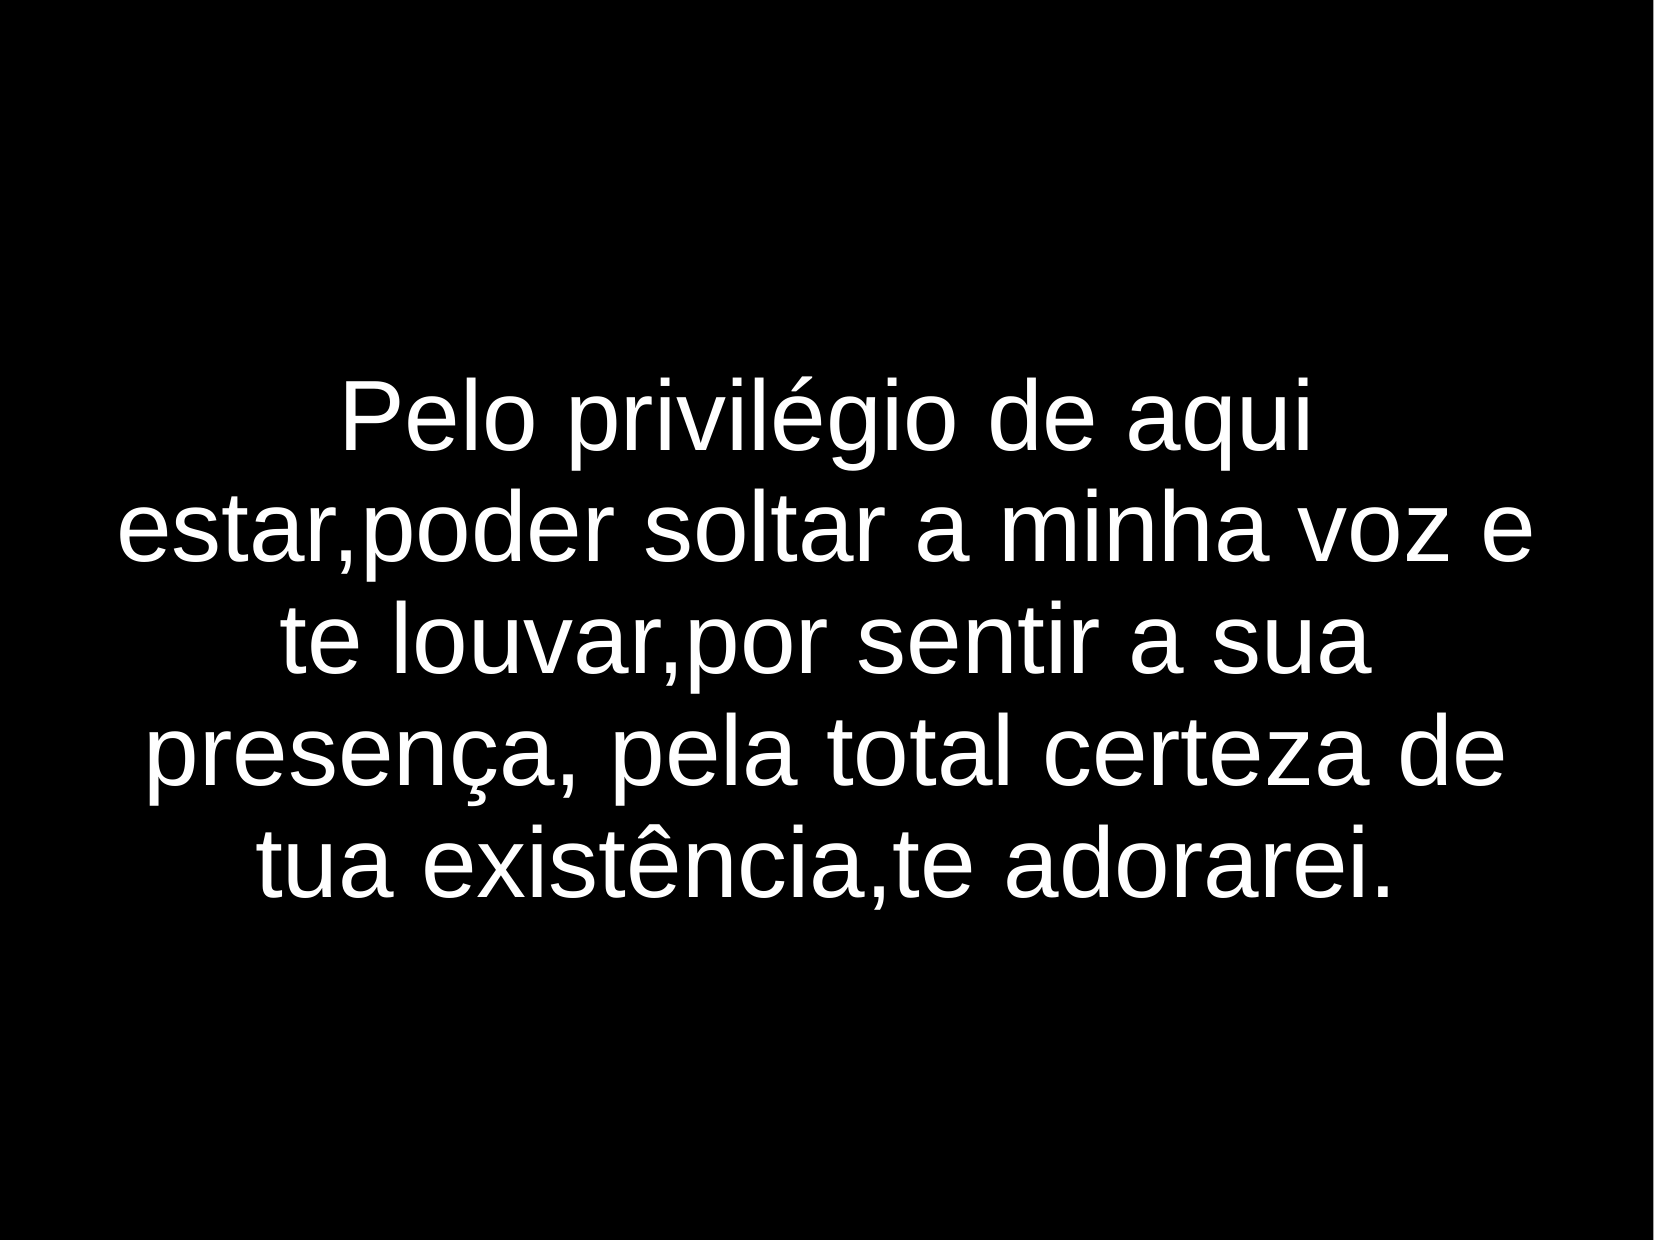

# Pelo privilégio de aqui estar,poder soltar a minha voz e te louvar,por sentir a sua presença, pela total certeza de tua existência,te adorarei.